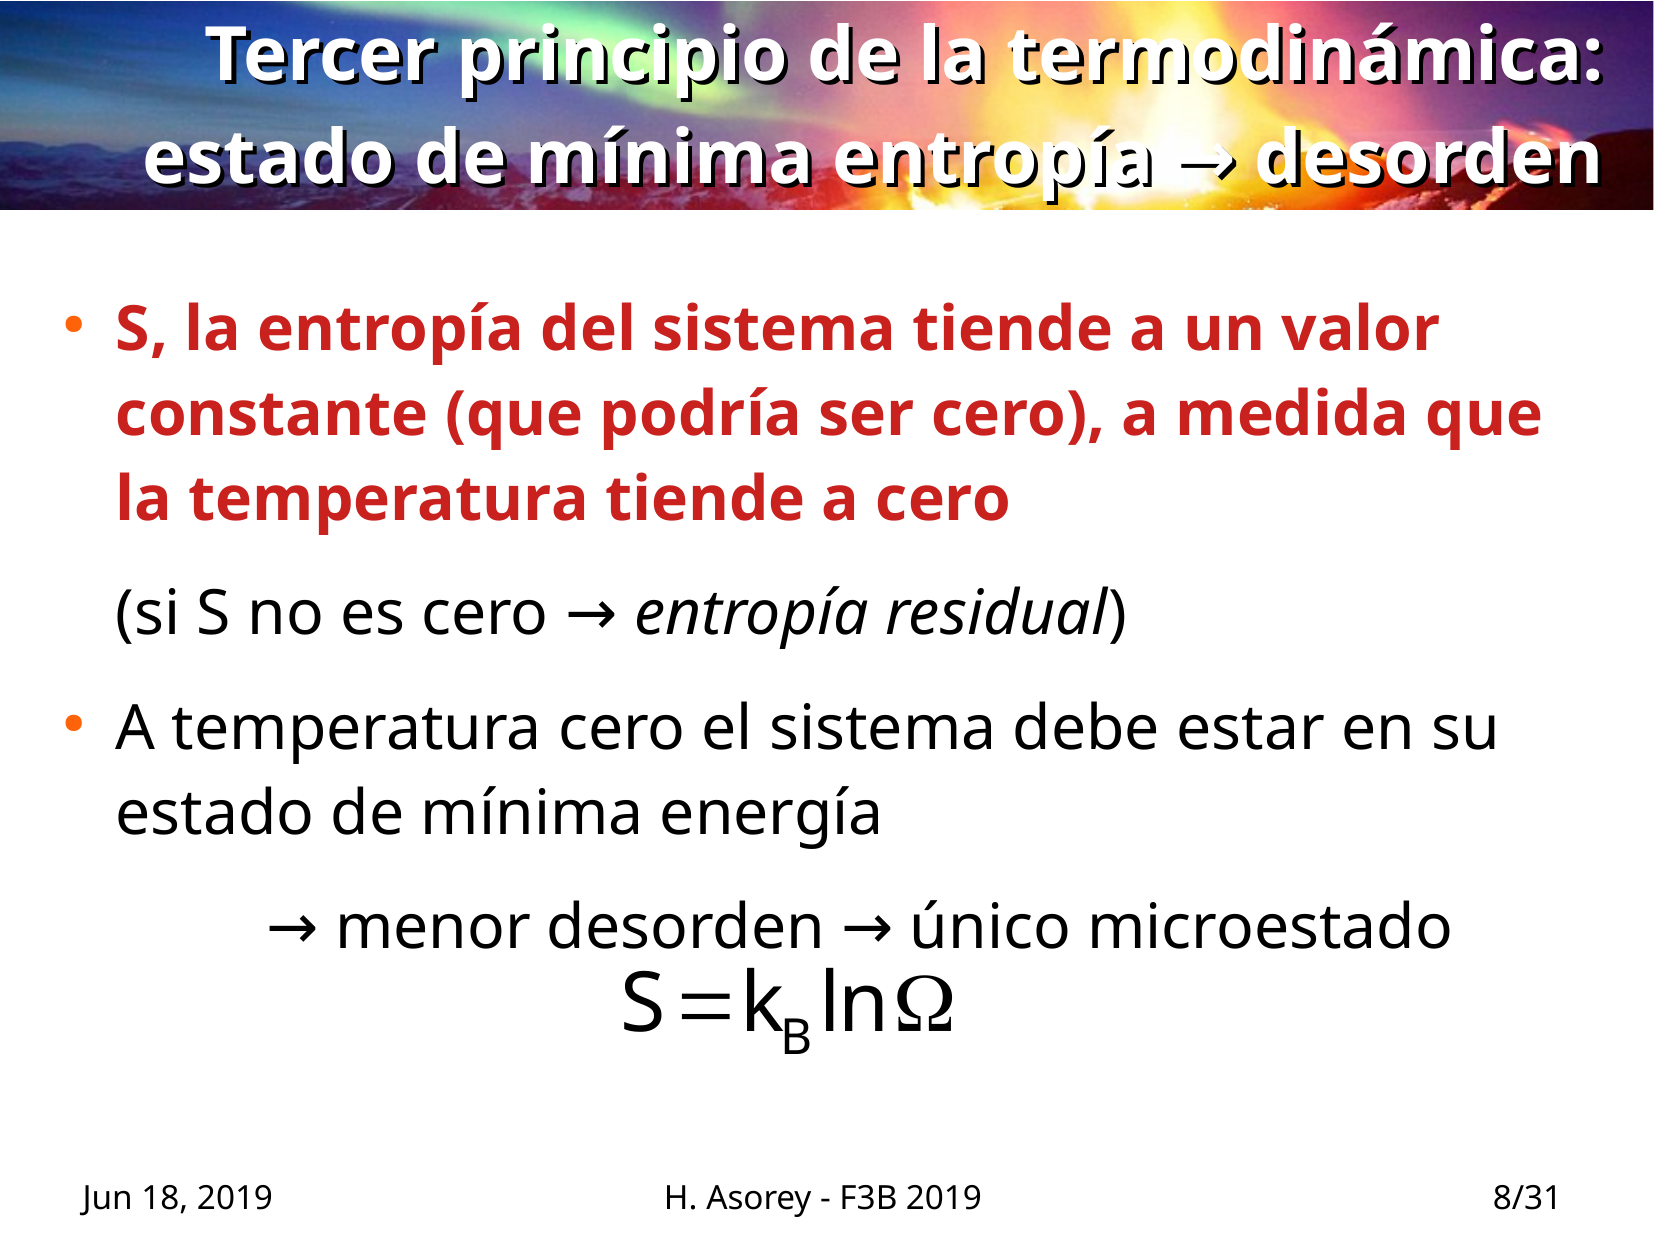

# Tercer principio de la termodinámica: estado de mínima entropía → desorden
S, la entropía del sistema tiende a un valor constante (que podría ser cero), a medida que la temperatura tiende a cero
(si S no es cero → entropía residual)
A temperatura cero el sistema debe estar en su estado de mínima energía
→ menor desorden → único microestado
Jun 18, 2019
H. Asorey - F3B 2019
8